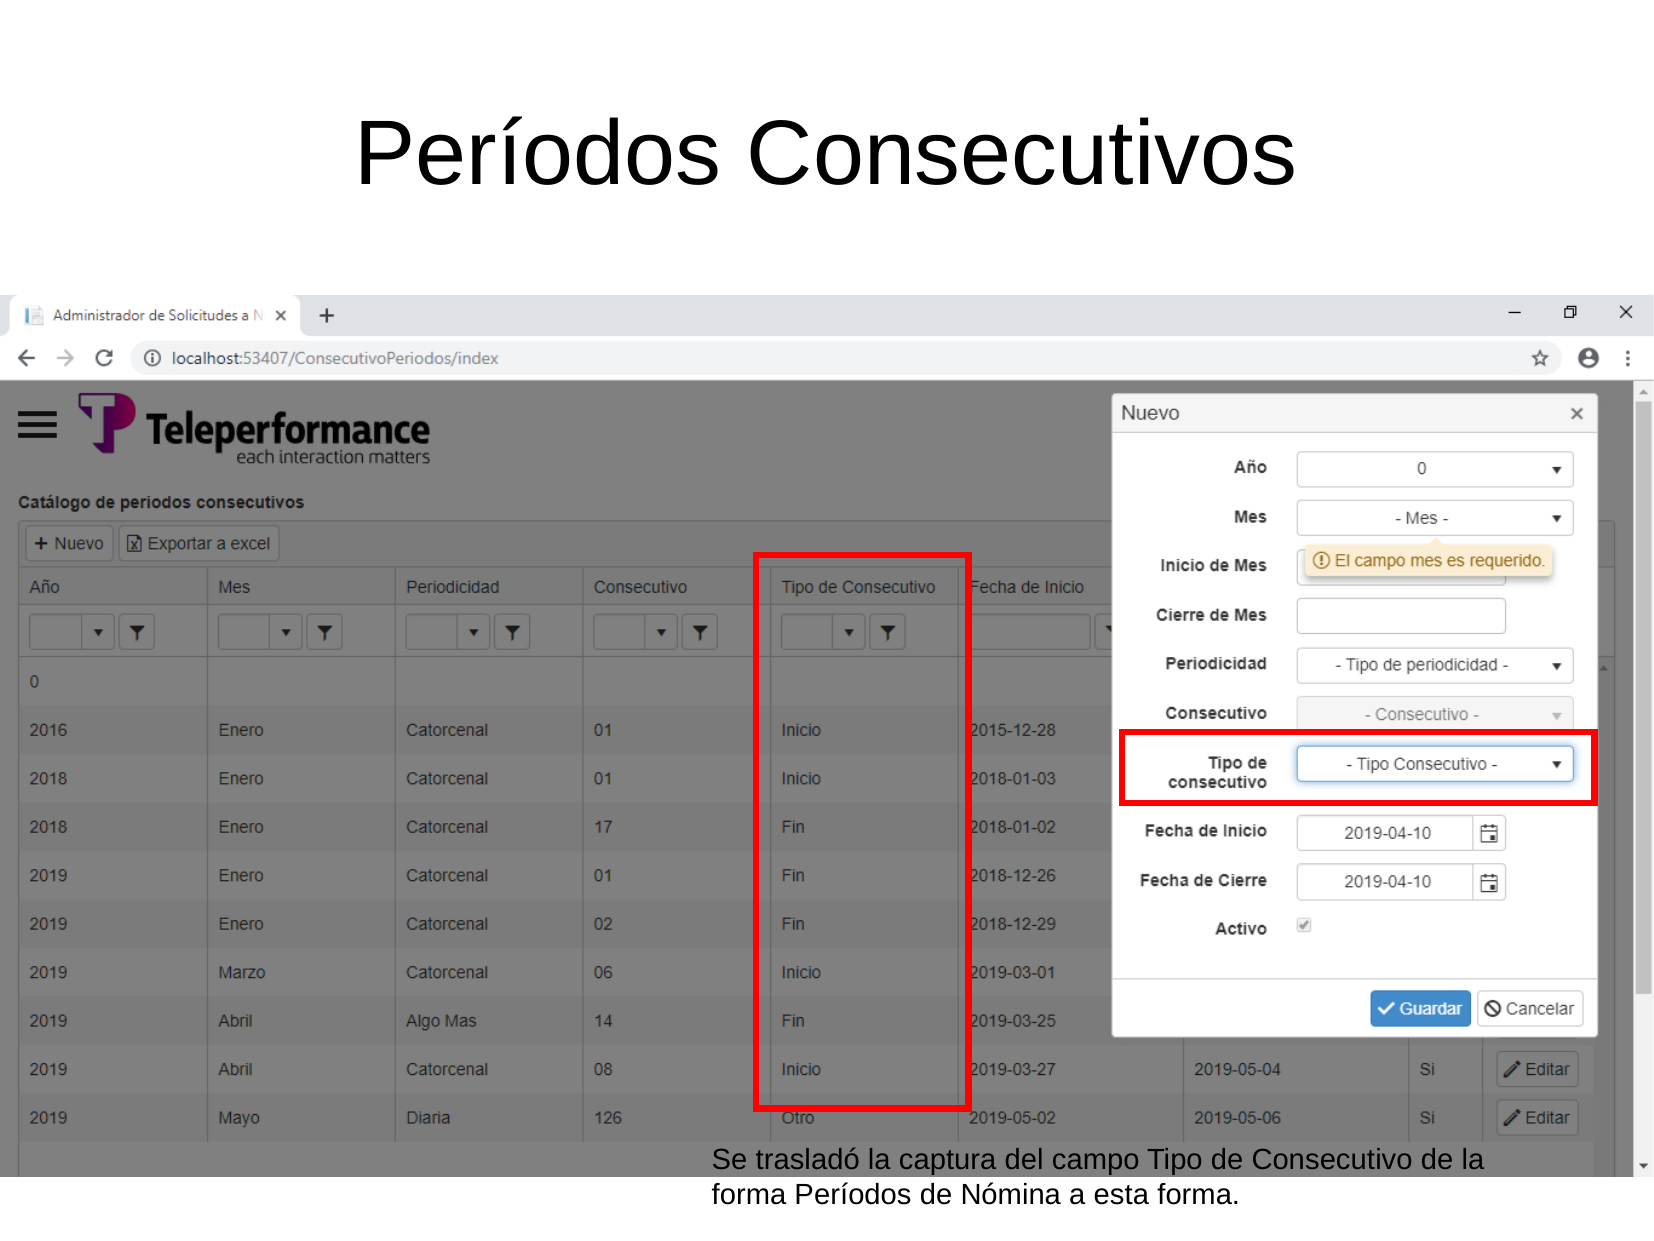

# Períodos Consecutivos
Se trasladó la captura del campo Tipo de Consecutivo de la forma Períodos de Nómina a esta forma.